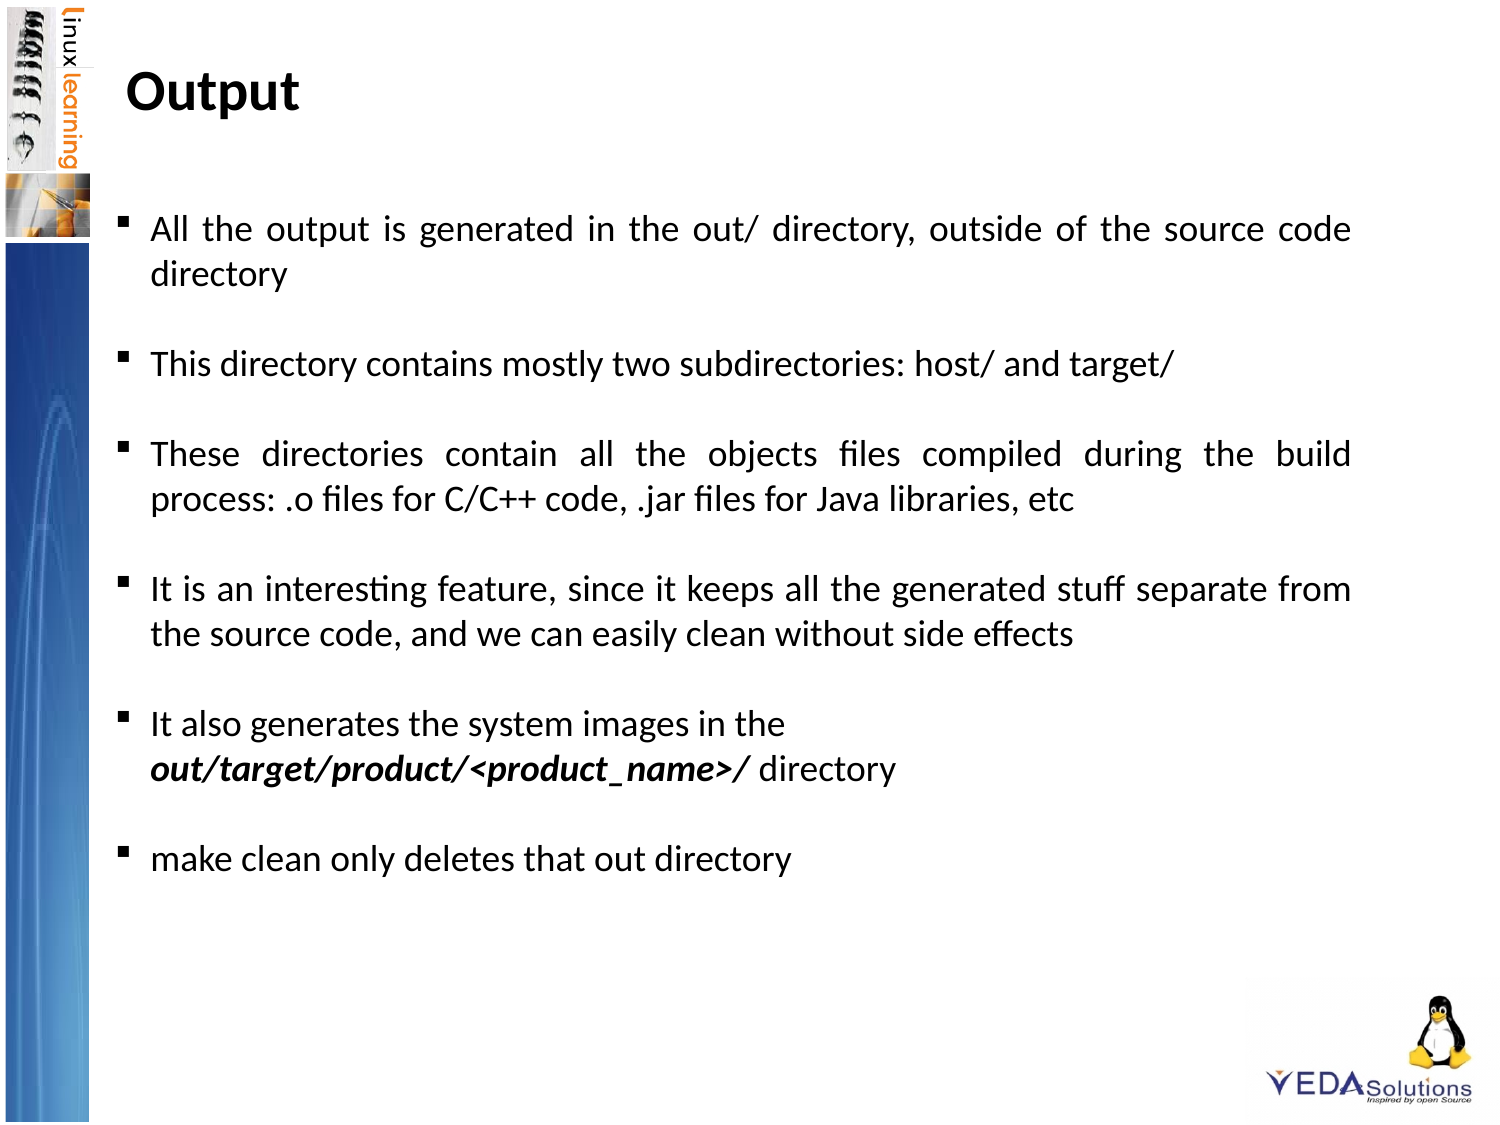

Output
All the output is generated in the out/ directory, outside of the source code directory
This directory contains mostly two subdirectories: host/ and target/
These directories contain all the objects files compiled during the build process: .o files for C/C++ code, .jar files for Java libraries, etc
It is an interesting feature, since it keeps all the generated stuff separate from the source code, and we can easily clean without side effects
It also generates the system images in the
out/target/product/<product_name>/ directory
make clean only deletes that out directory